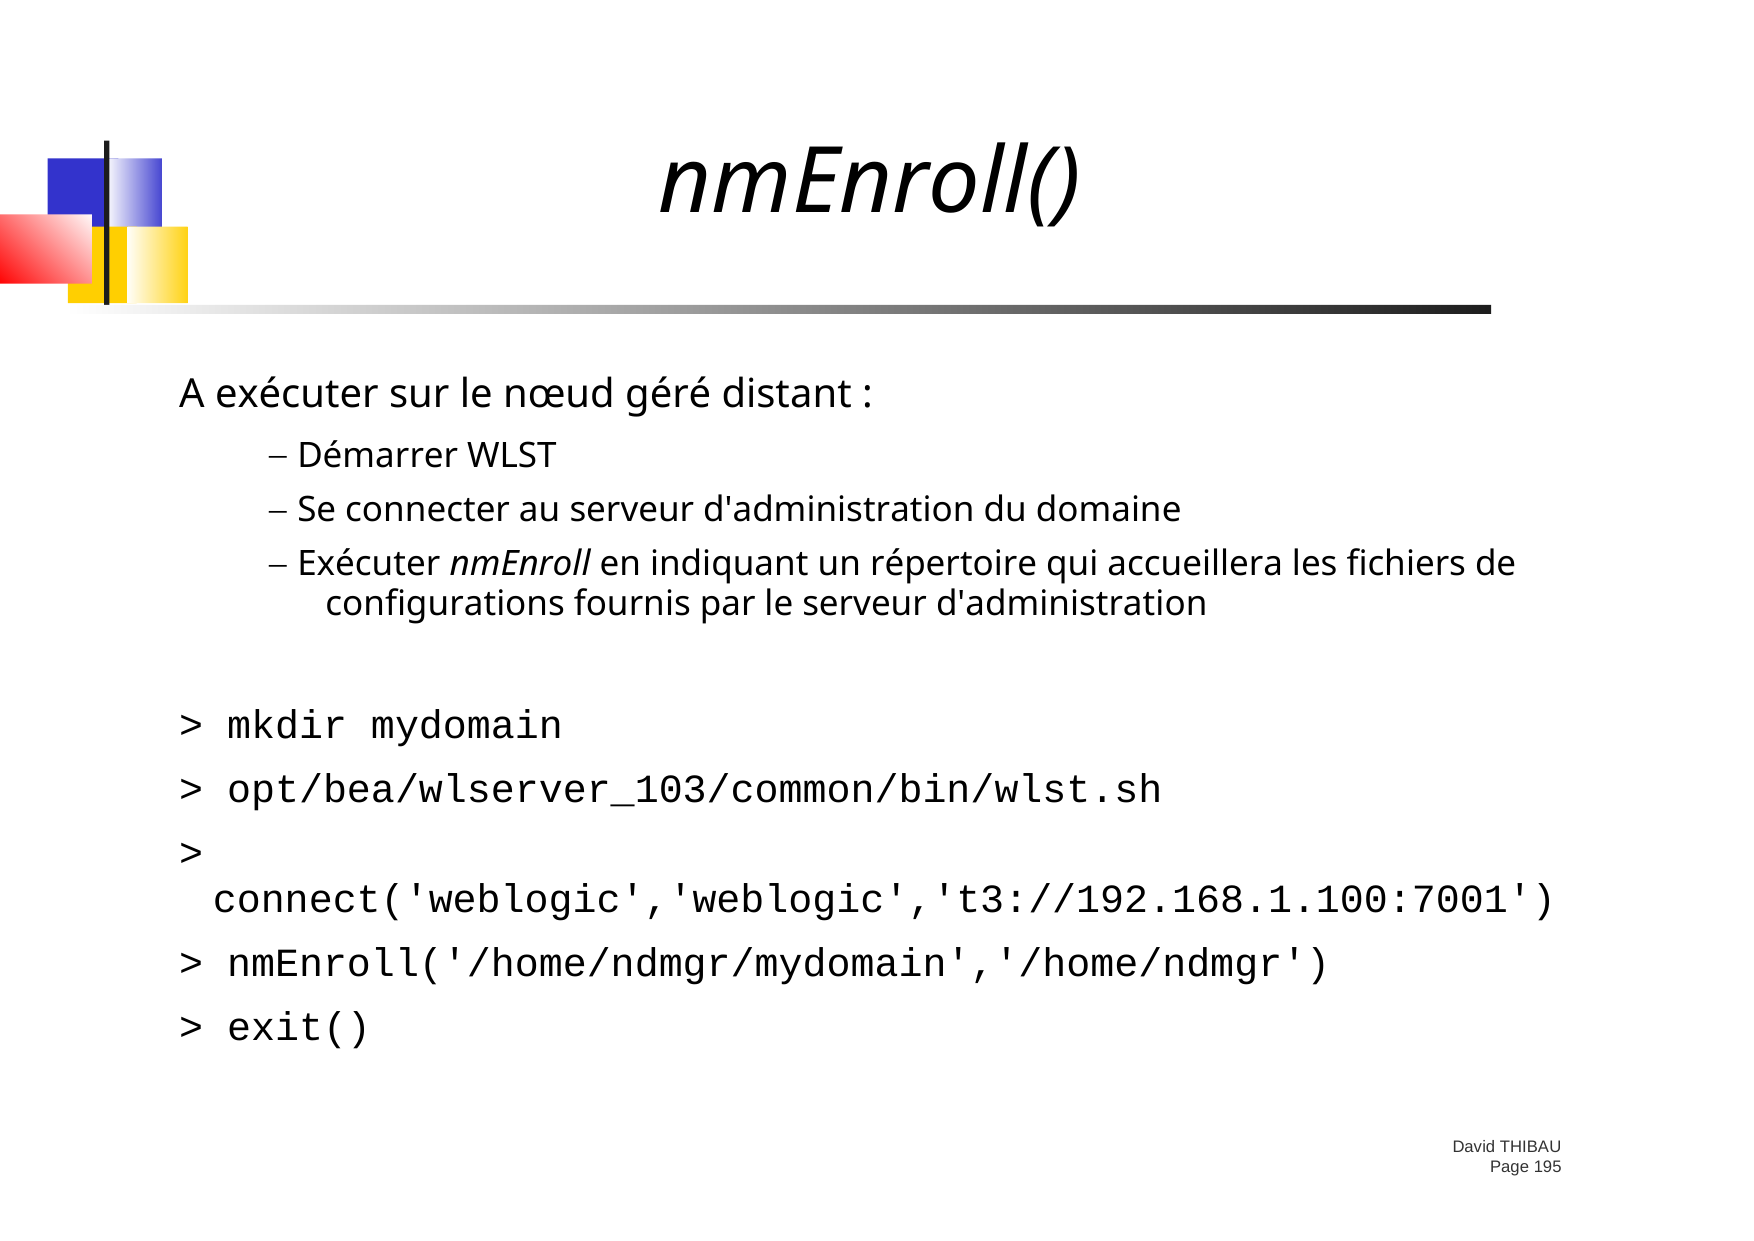

# nmEnroll()
A exécuter sur le nœud géré distant :
Démarrer WLST
Se connecter au serveur d'administration du domaine
Exécuter nmEnroll en indiquant un répertoire qui accueillera les fichiers de configurations fournis par le serveur d'administration
> mkdir mydomain
> opt/bea/wlserver_103/common/bin/wlst.sh
> connect('weblogic','weblogic','t3://192.168.1.100:7001')
> nmEnroll('/home/ndmgr/mydomain','/home/ndmgr')
> exit()